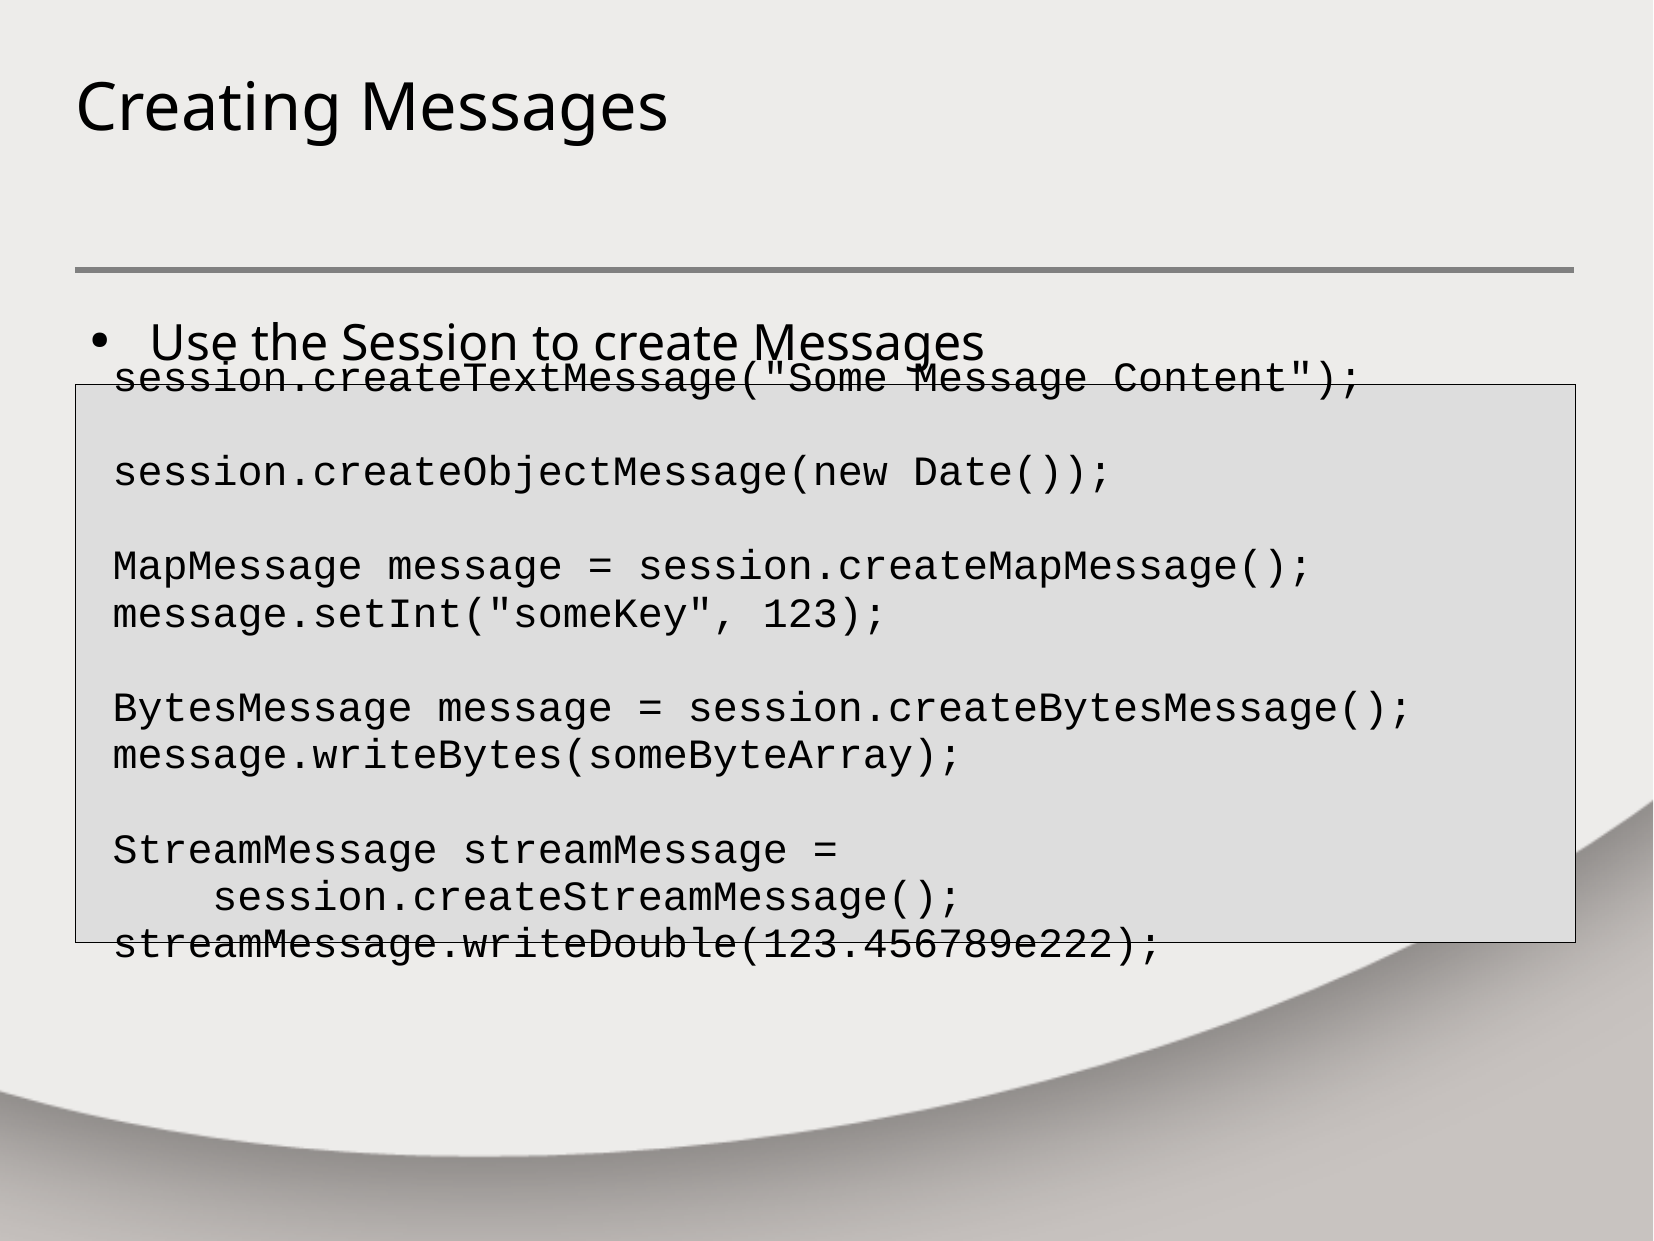

# Creating Messages
Use the Session to create Messages
session.createTextMessage("Some Message Content");
session.createObjectMessage(new Date());
MapMessage message = session.createMapMessage();
message.setInt("someKey", 123);
BytesMessage message = session.createBytesMessage();
message.writeBytes(someByteArray);
StreamMessage streamMessage =
 session.createStreamMessage();
streamMessage.writeDouble(123.456789e222);